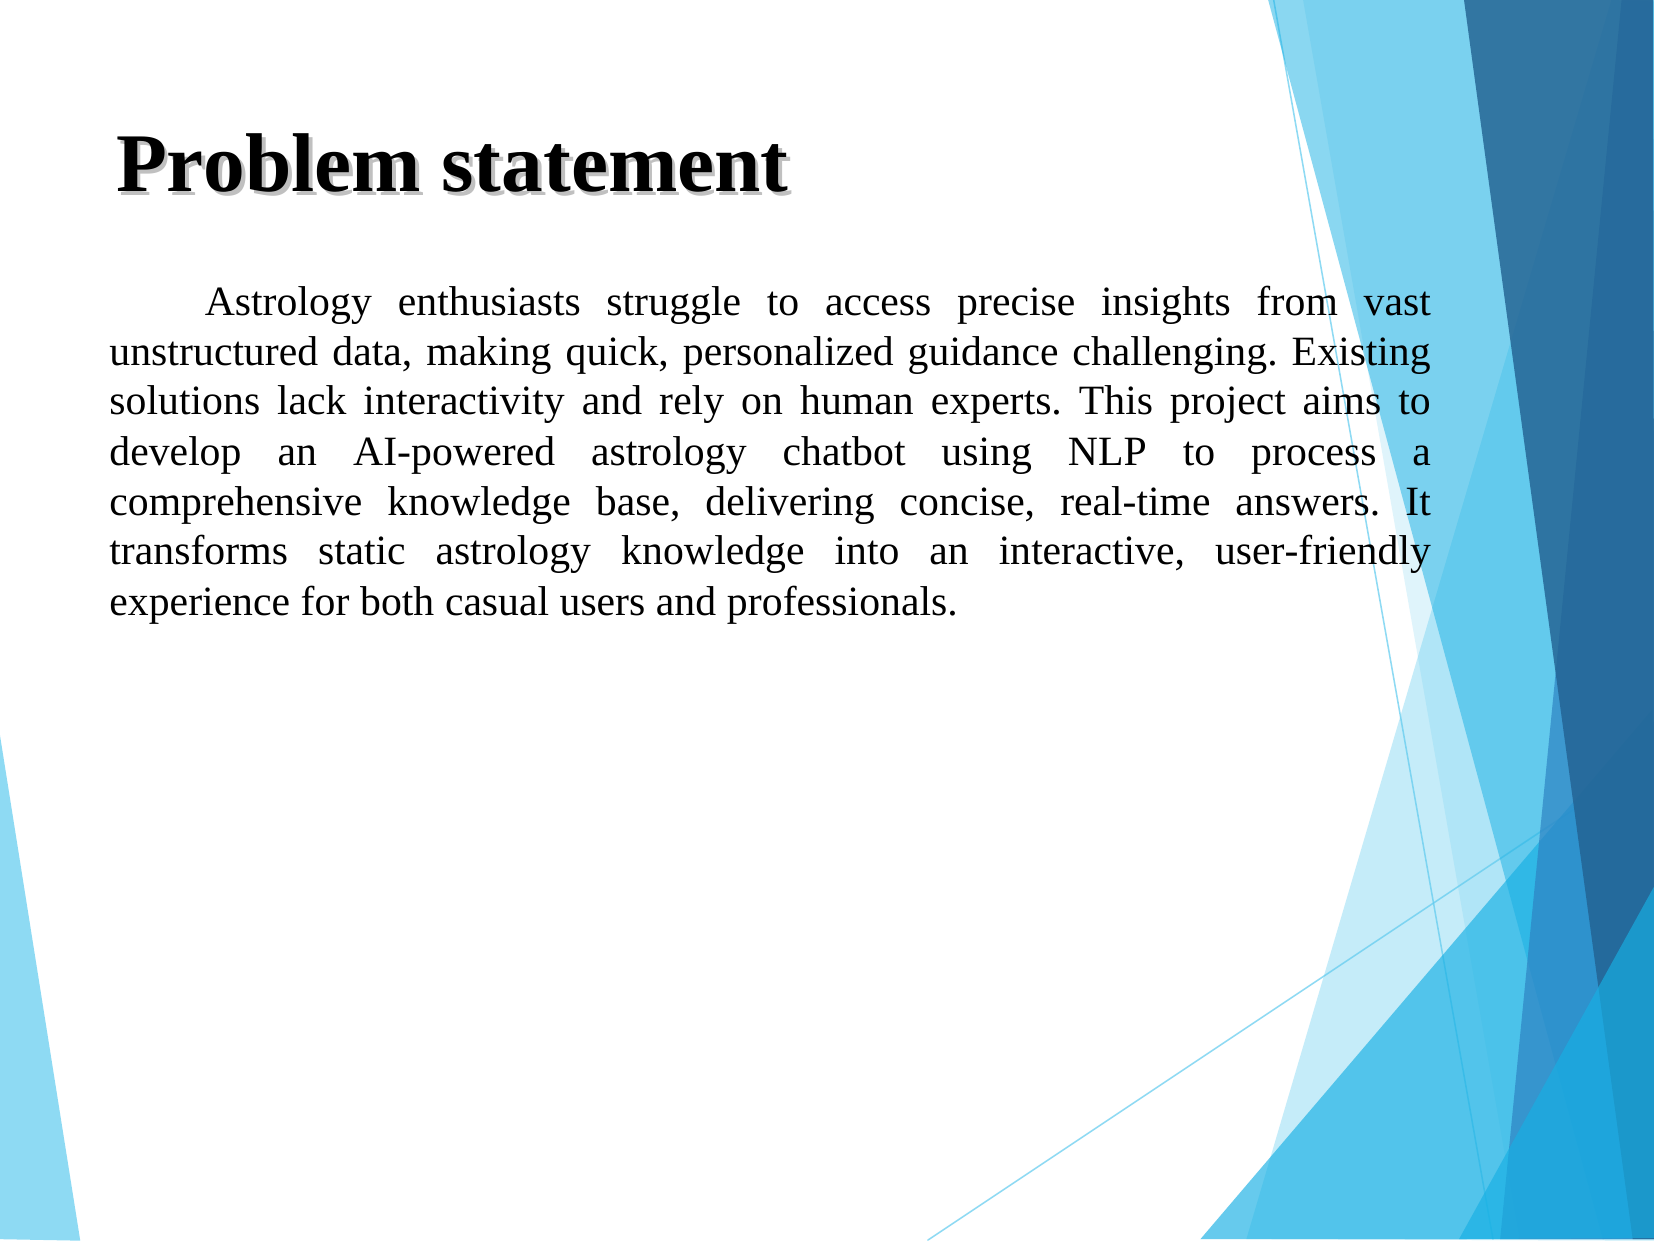

Problem statement
 Astrology enthusiasts struggle to access precise insights from vast unstructured data, making quick, personalized guidance challenging. Existing solutions lack interactivity and rely on human experts. This project aims to develop an AI-powered astrology chatbot using NLP to process a comprehensive knowledge base, delivering concise, real-time answers. It transforms static astrology knowledge into an interactive, user-friendly experience for both casual users and professionals.